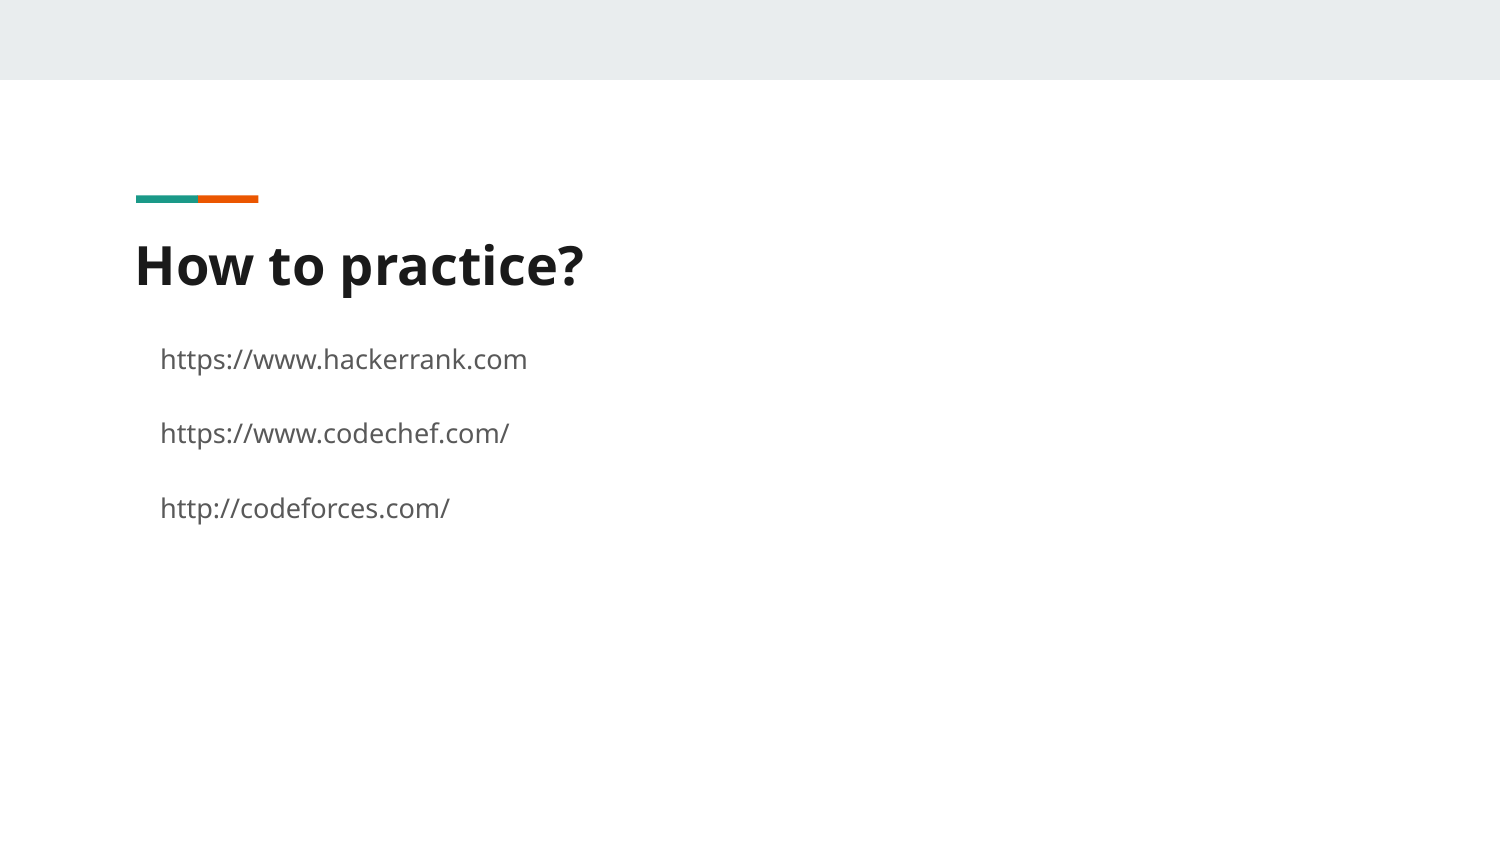

How to practice?
# https://www.hackerrank.com https://www.codechef.com/ http://codeforces.com/